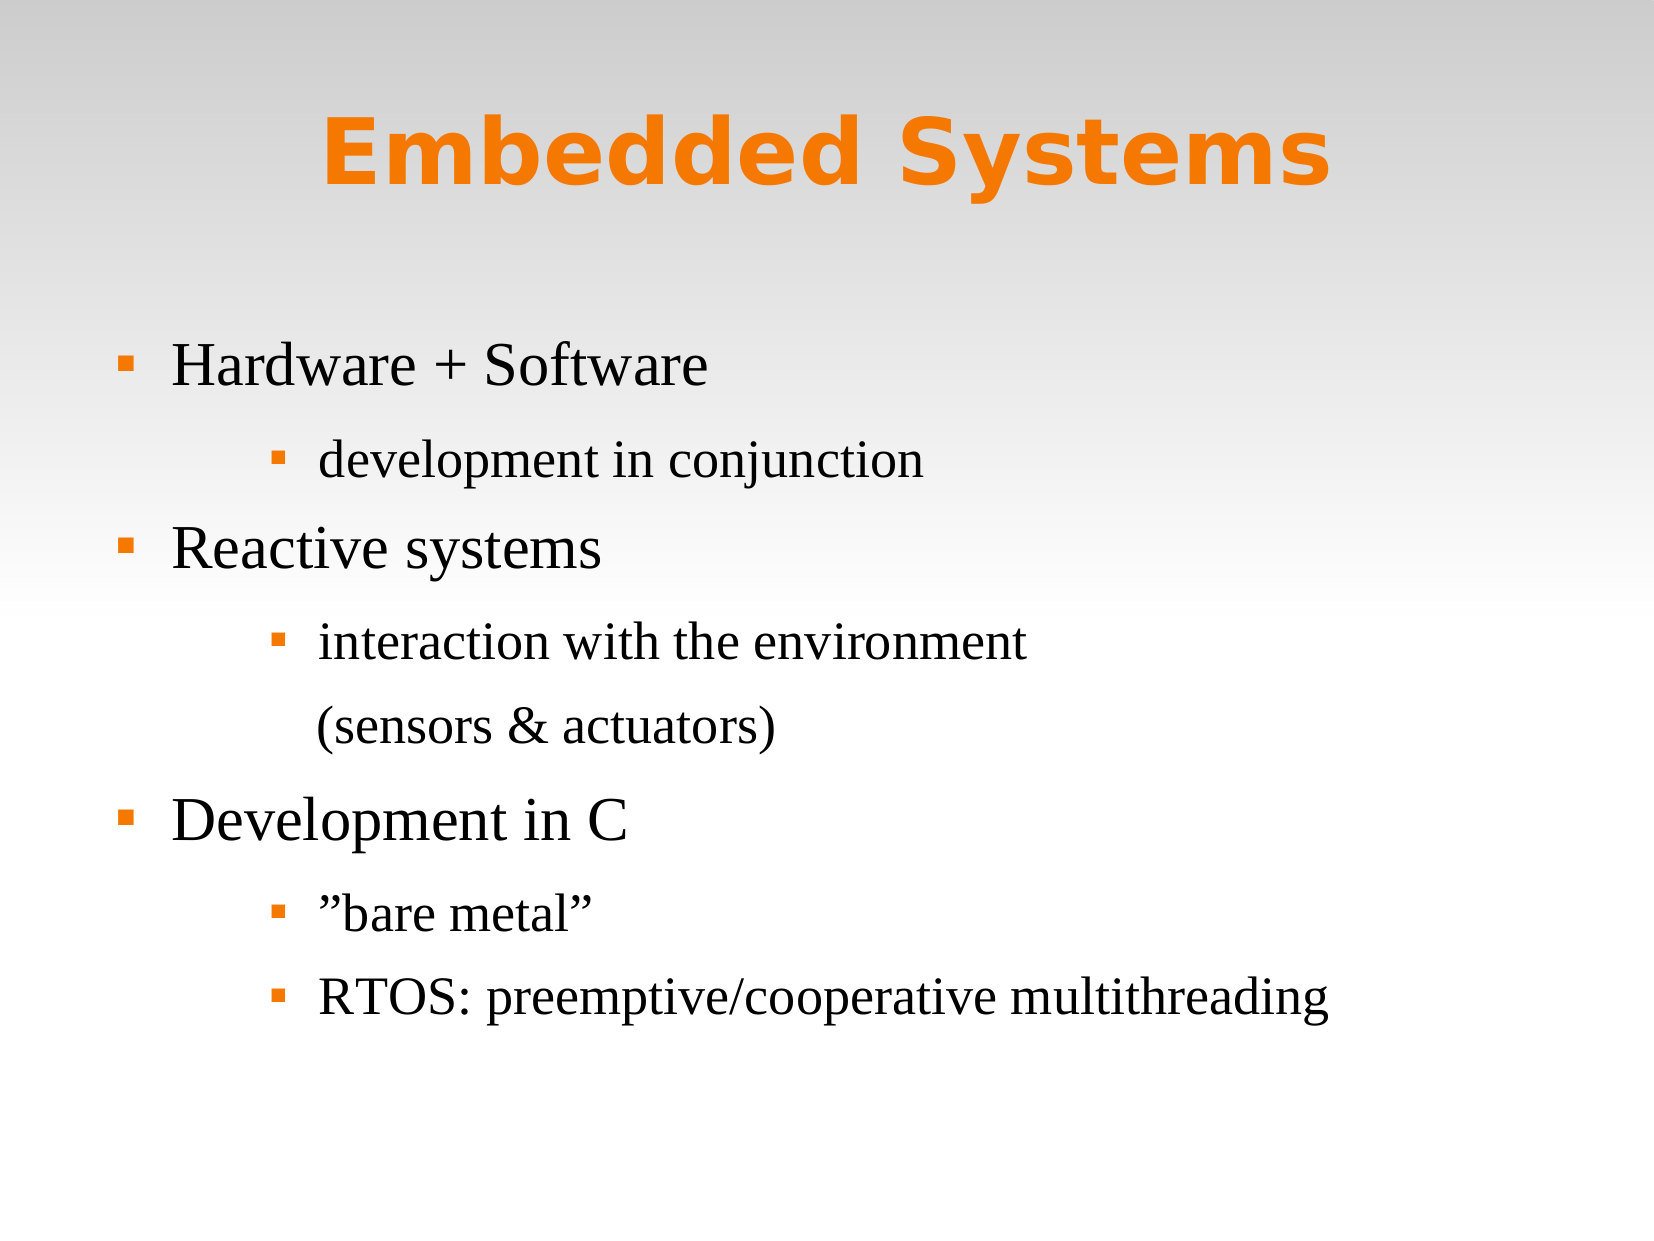

# Embedded Systems
Hardware + Software
development in conjunction
Reactive systems
interaction with the environment
 (sensors & actuators)
Development in C
”bare metal”
RTOS: preemptive/cooperative multithreading